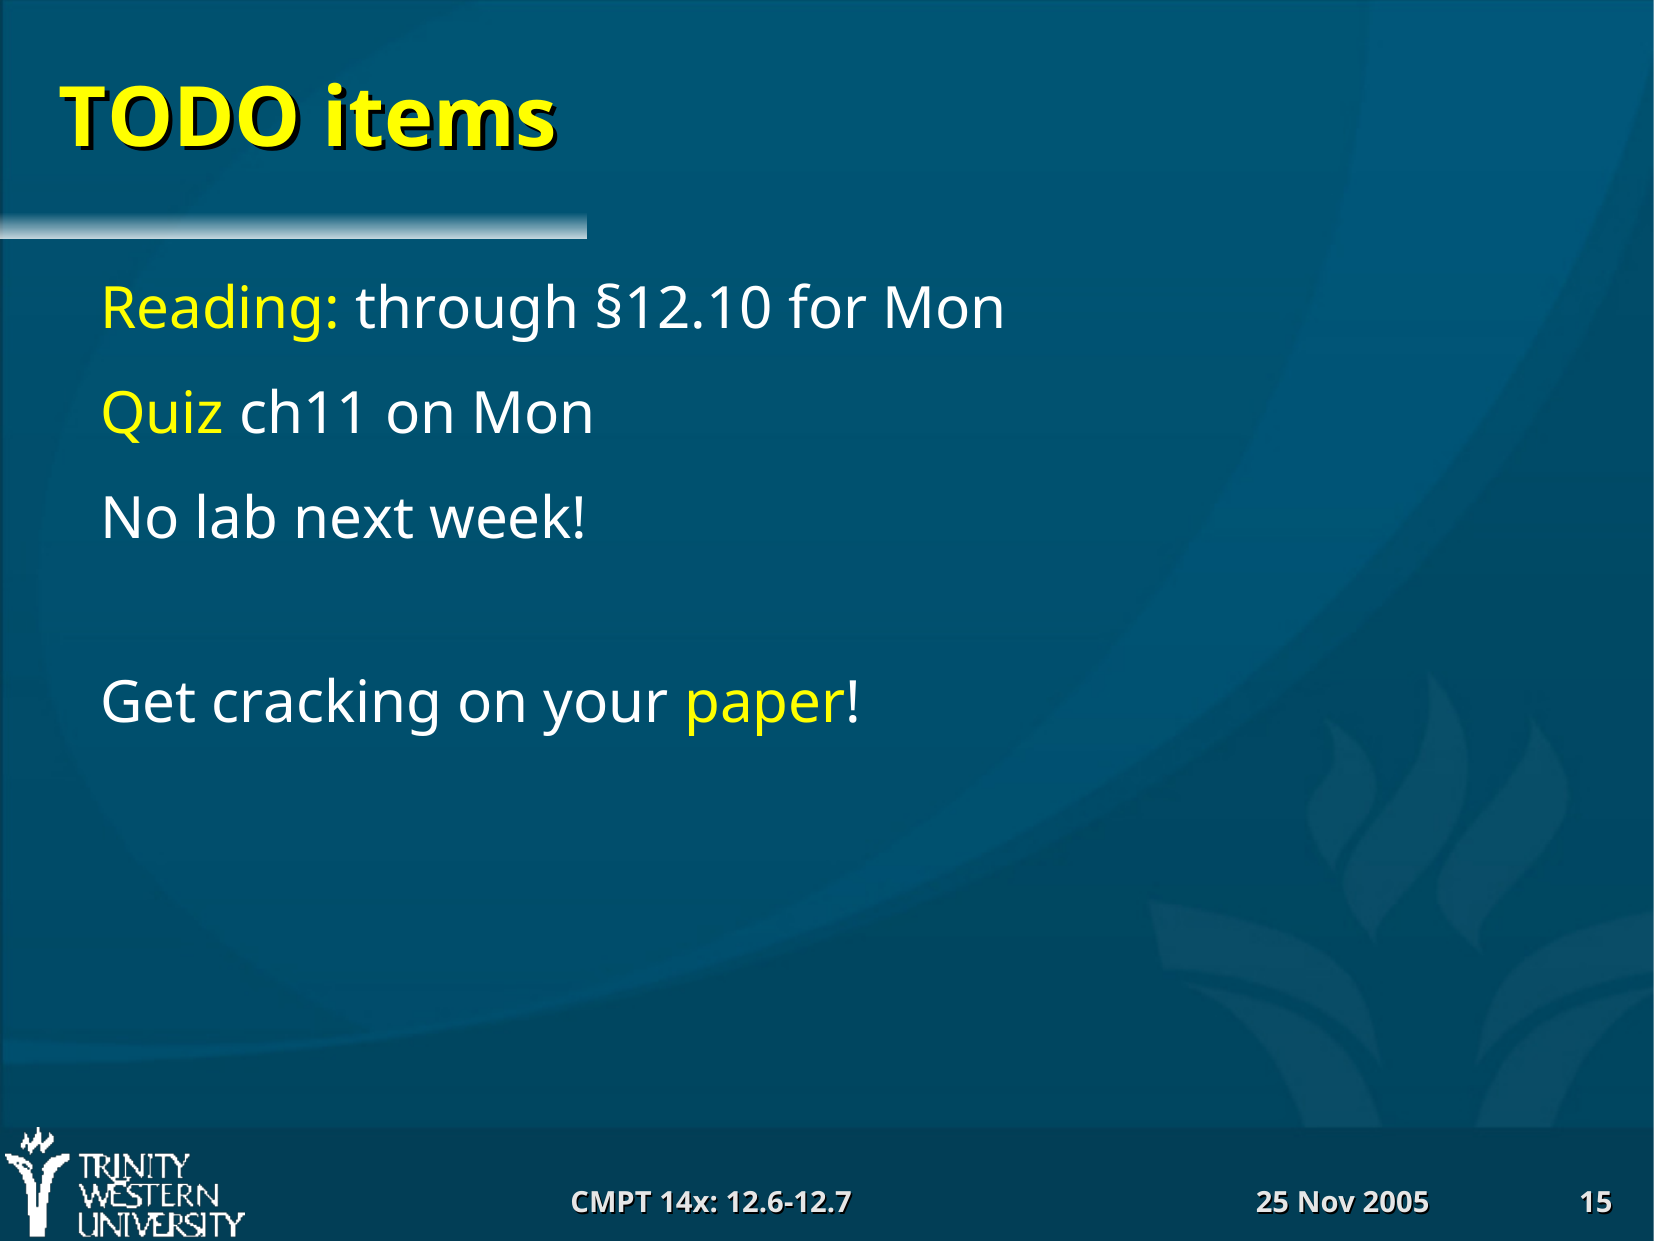

# TODO items
Reading: through §12.10 for Mon
Quiz ch11 on Mon
No lab next week!
Get cracking on your paper!
CMPT 14x: 12.6-12.7
25 Nov 2005
15